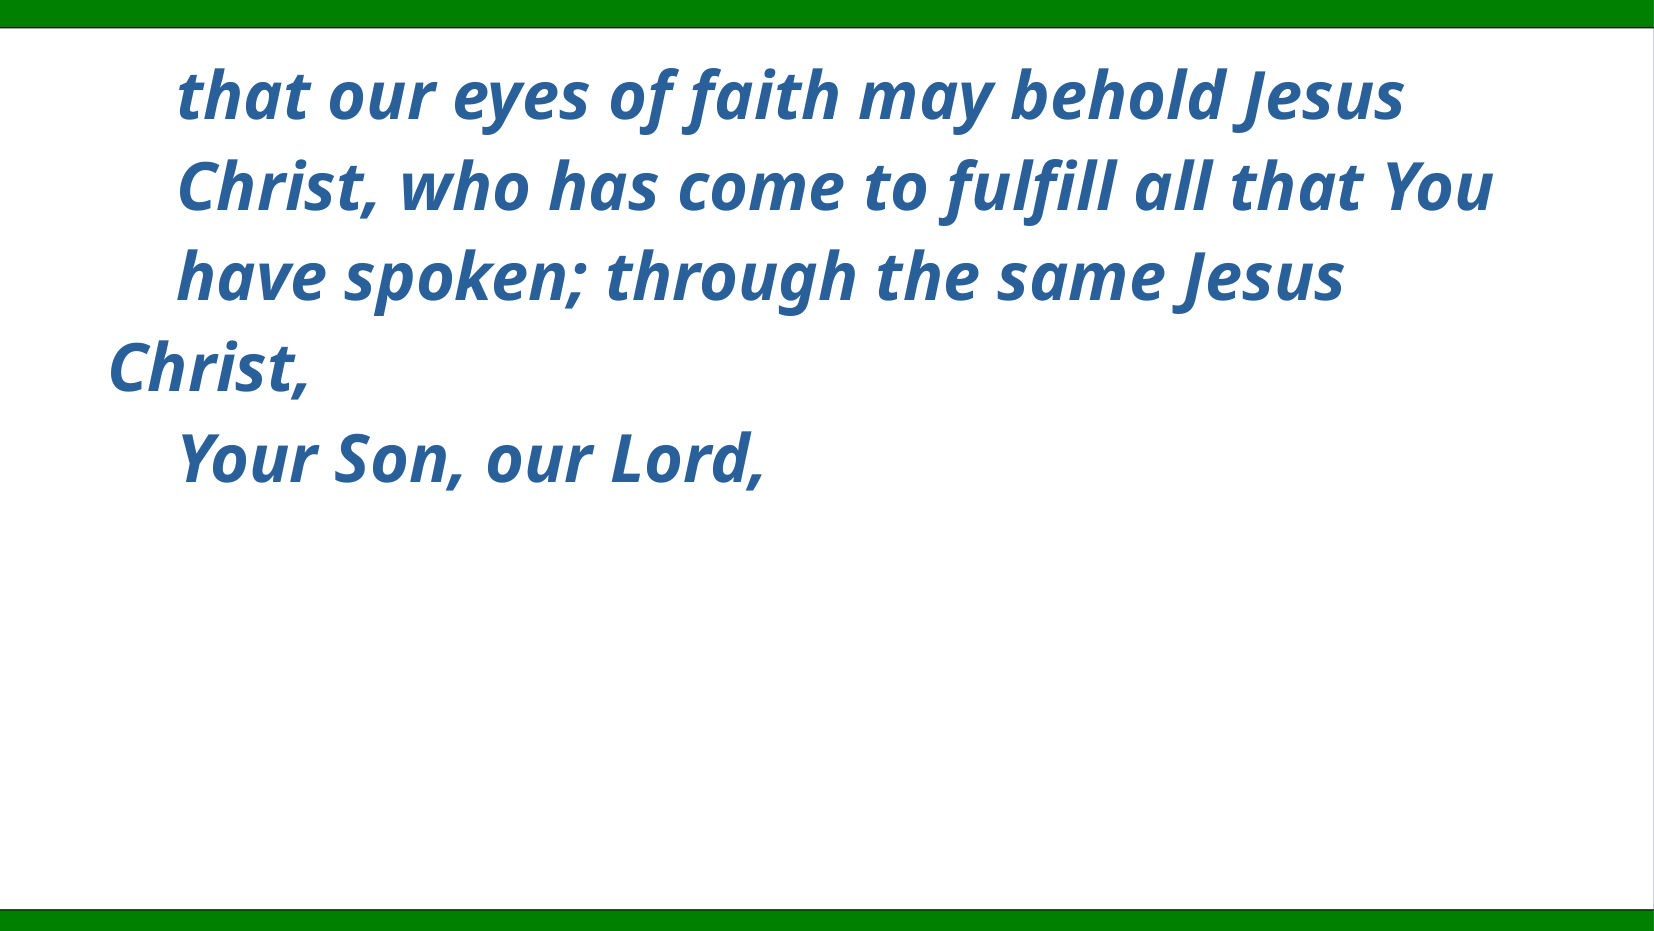

that our eyes of faith may behold Jesus
 Christ, who has come to fulfill all that You
 have spoken; through the same Jesus Christ,
 Your Son, our Lord,